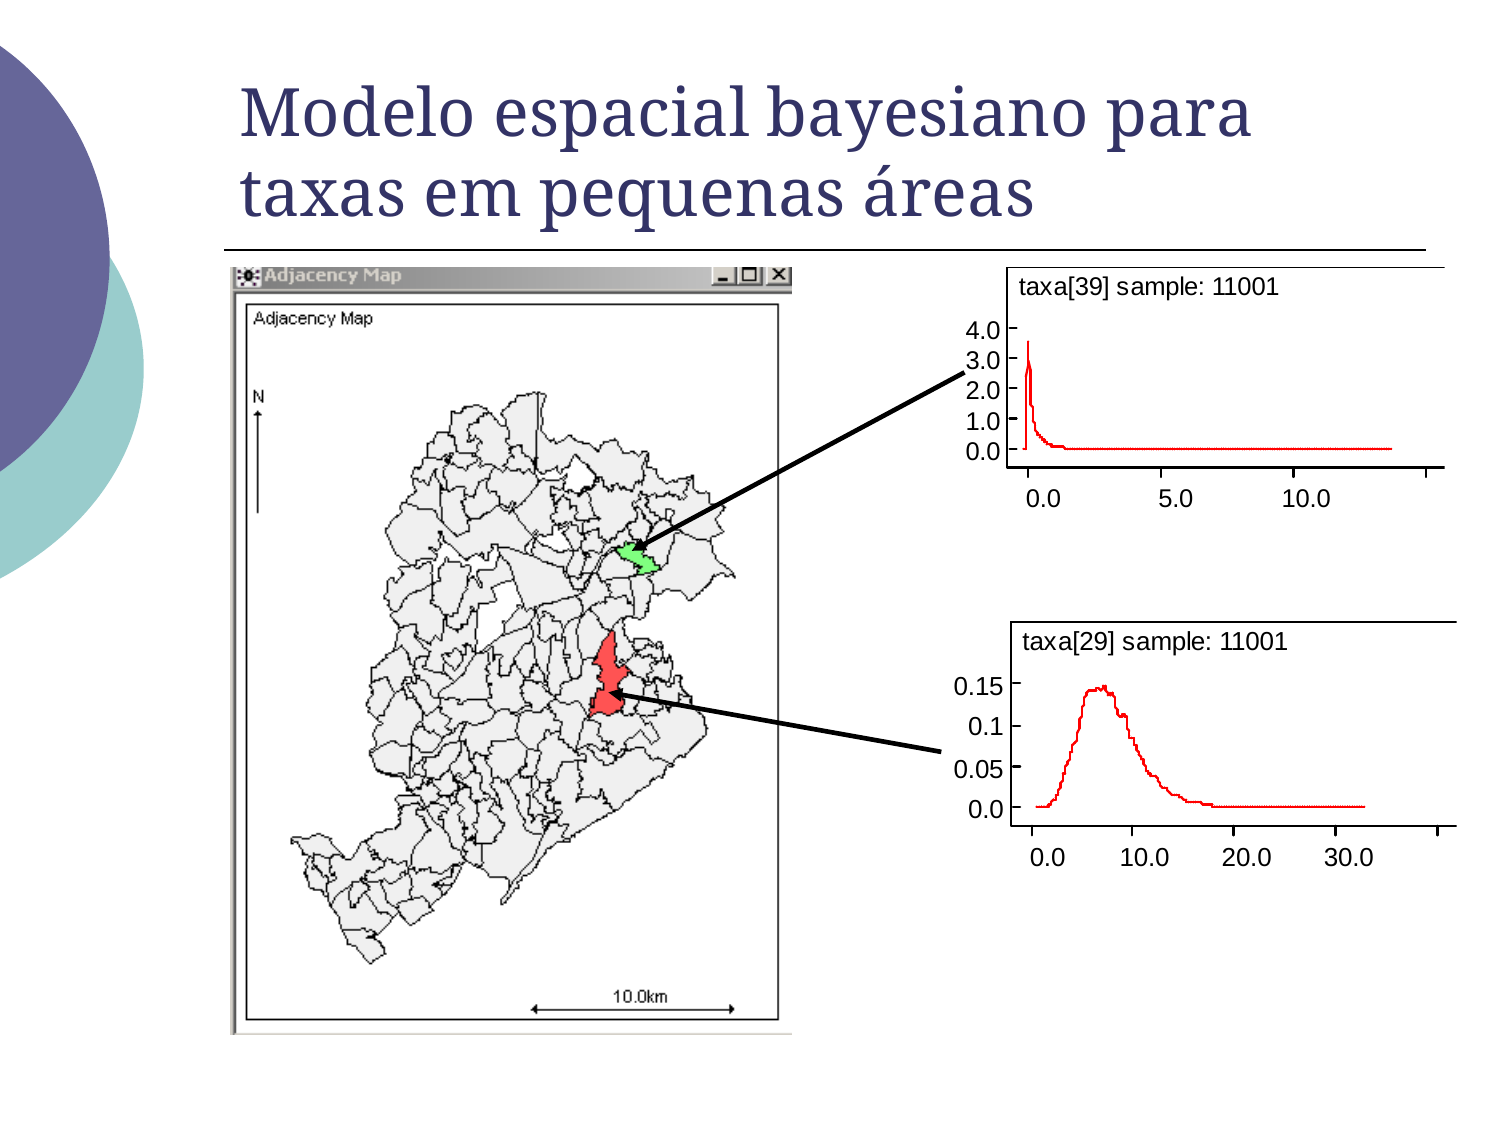

# Modelo espacial bayesiano para taxas em pequenas áreas